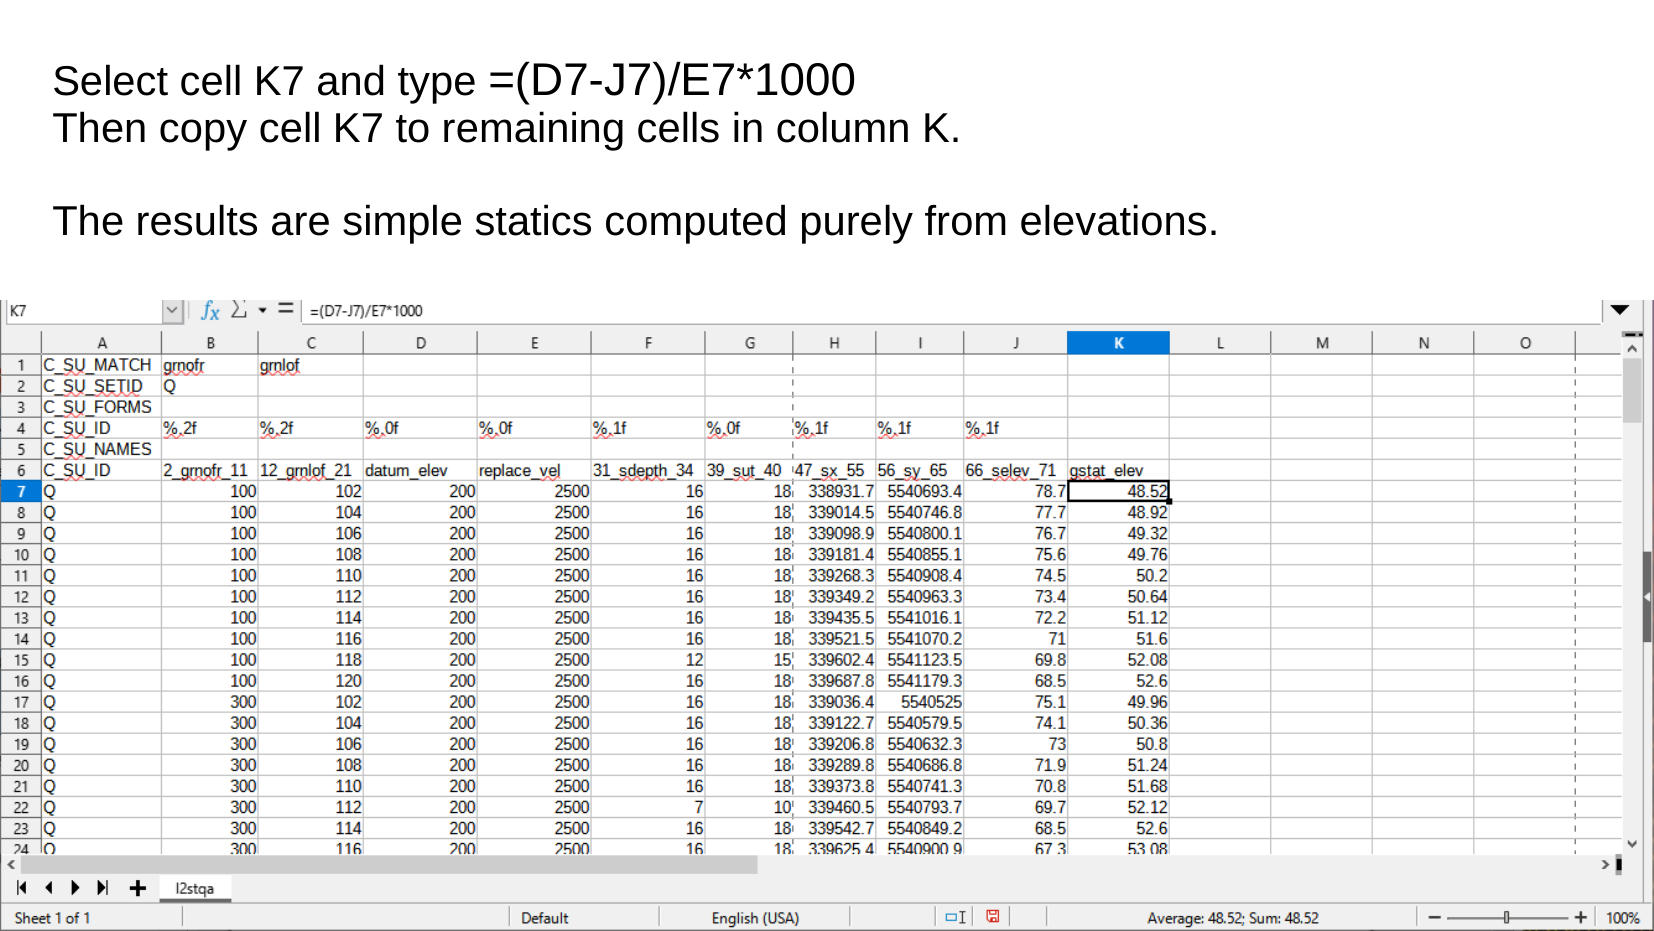

Select cell K7 and type =(D7-J7)/E7*1000
Then copy cell K7 to remaining cells in column K.
The results are simple statics computed purely from elevations.